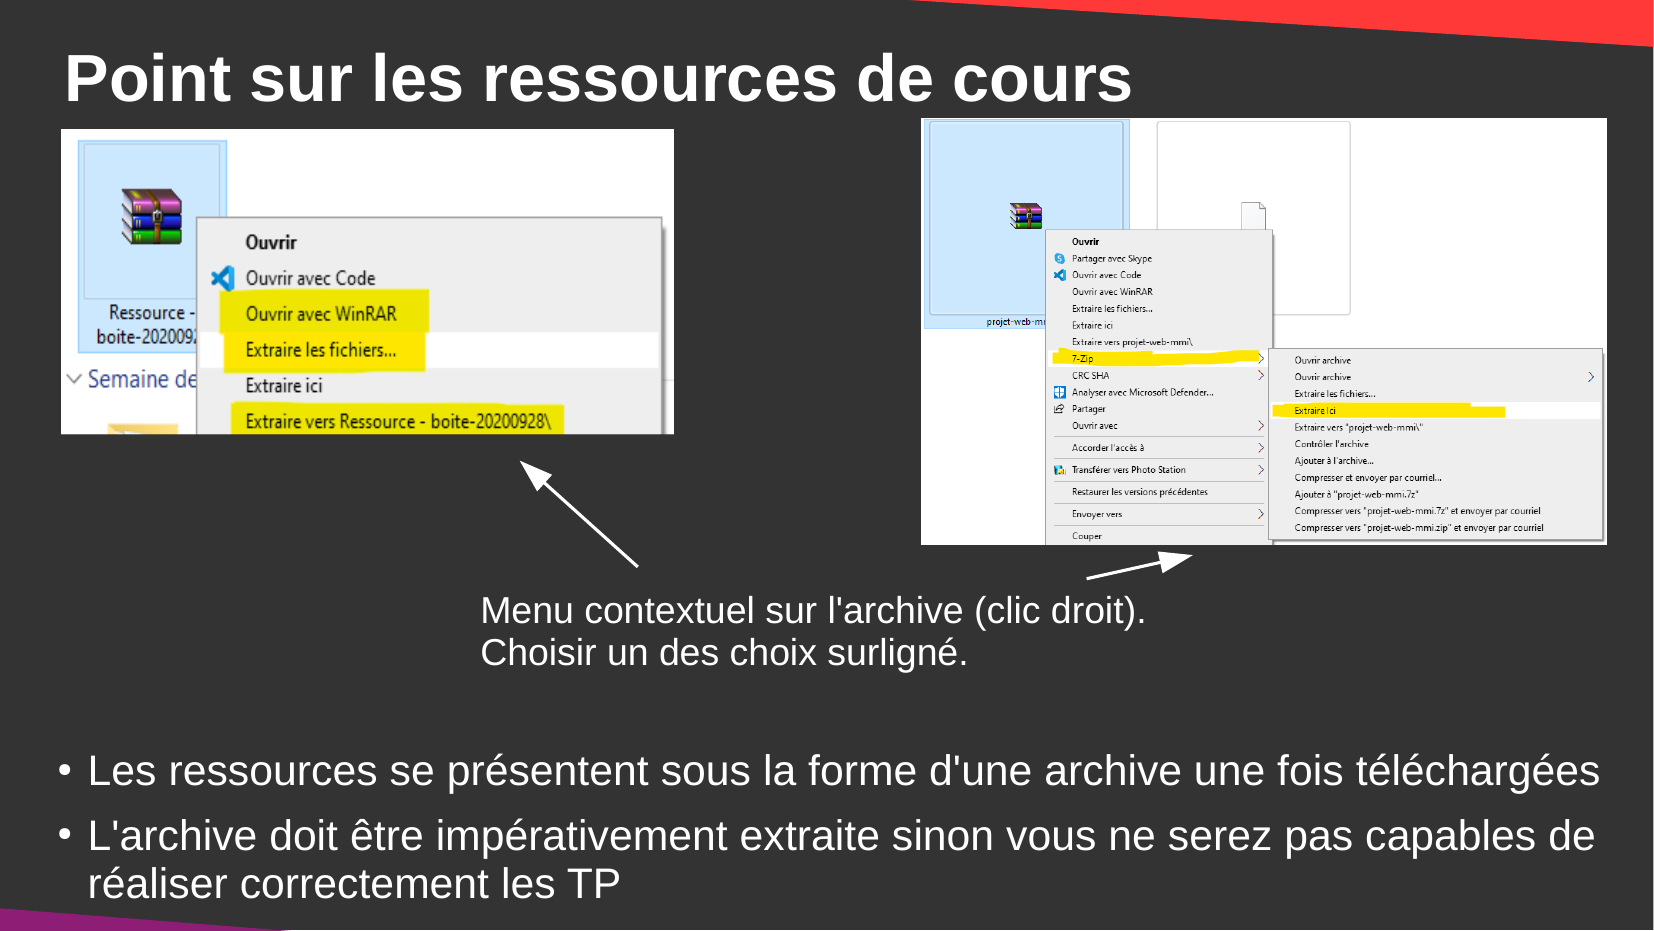

# Point sur les ressources de cours
Menu contextuel sur l'archive (clic droit).
Choisir un des choix surligné.
Les ressources se présentent sous la forme d'une archive une fois téléchargées
L'archive doit être impérativement extraite sinon vous ne serez pas capables de réaliser correctement les TP